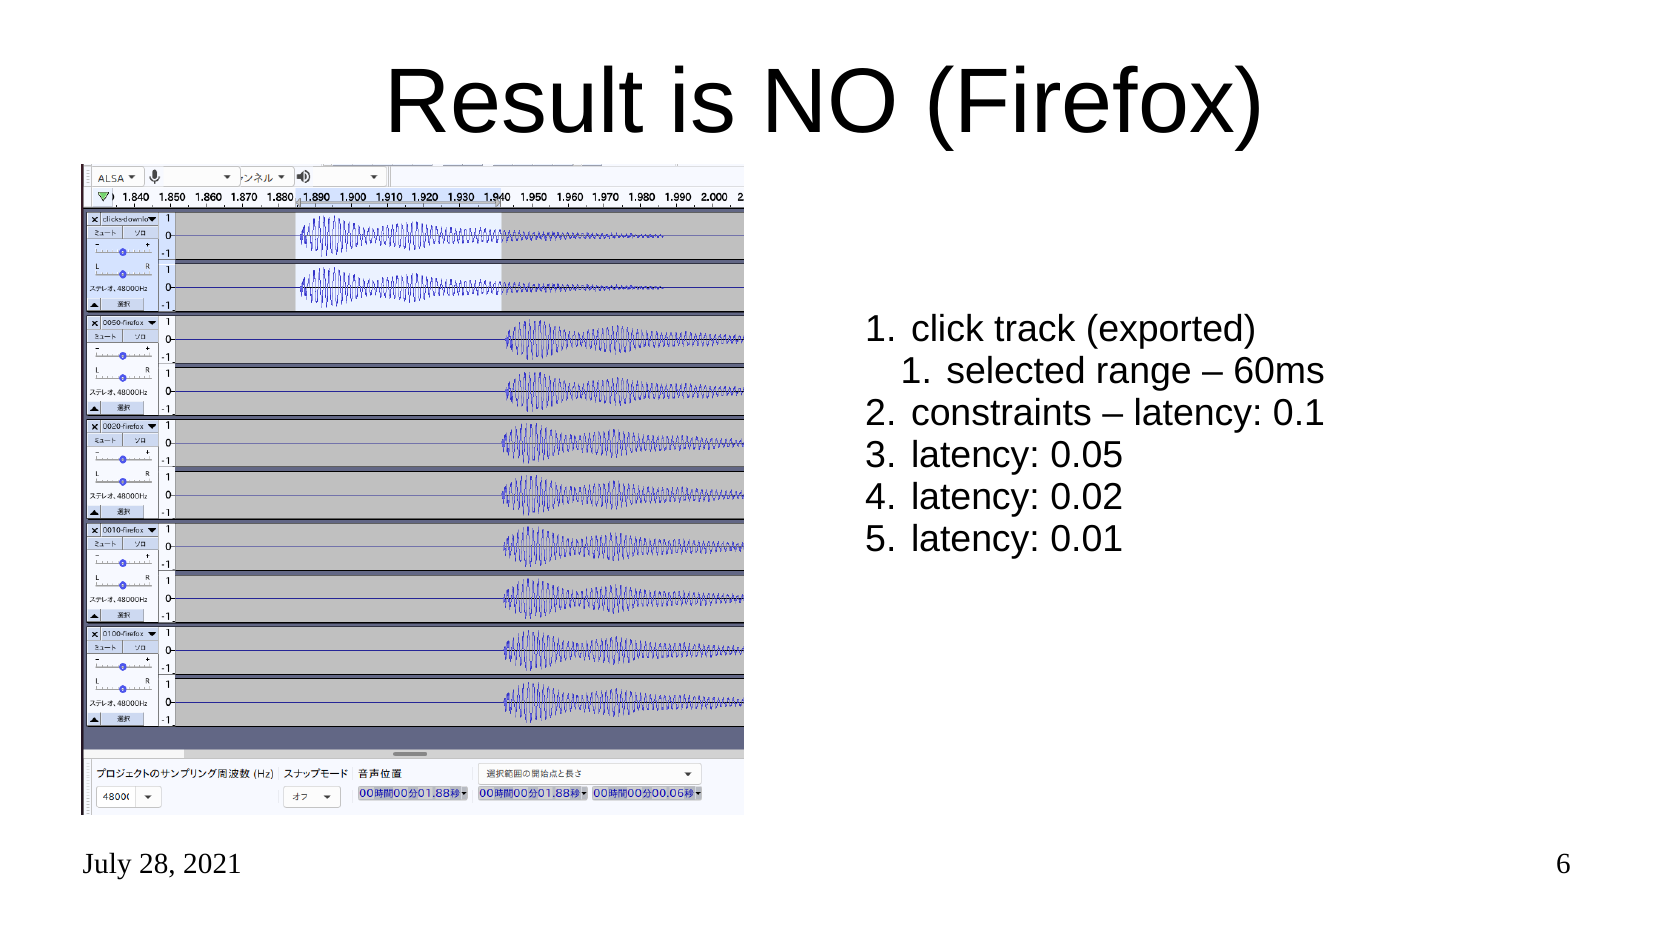

# Result is NO (Firefox)
 click track (exported)
 selected range – 60ms
 constraints – latency: 0.1
 latency: 0.05
 latency: 0.02
 latency: 0.01
July 28, 2021
6